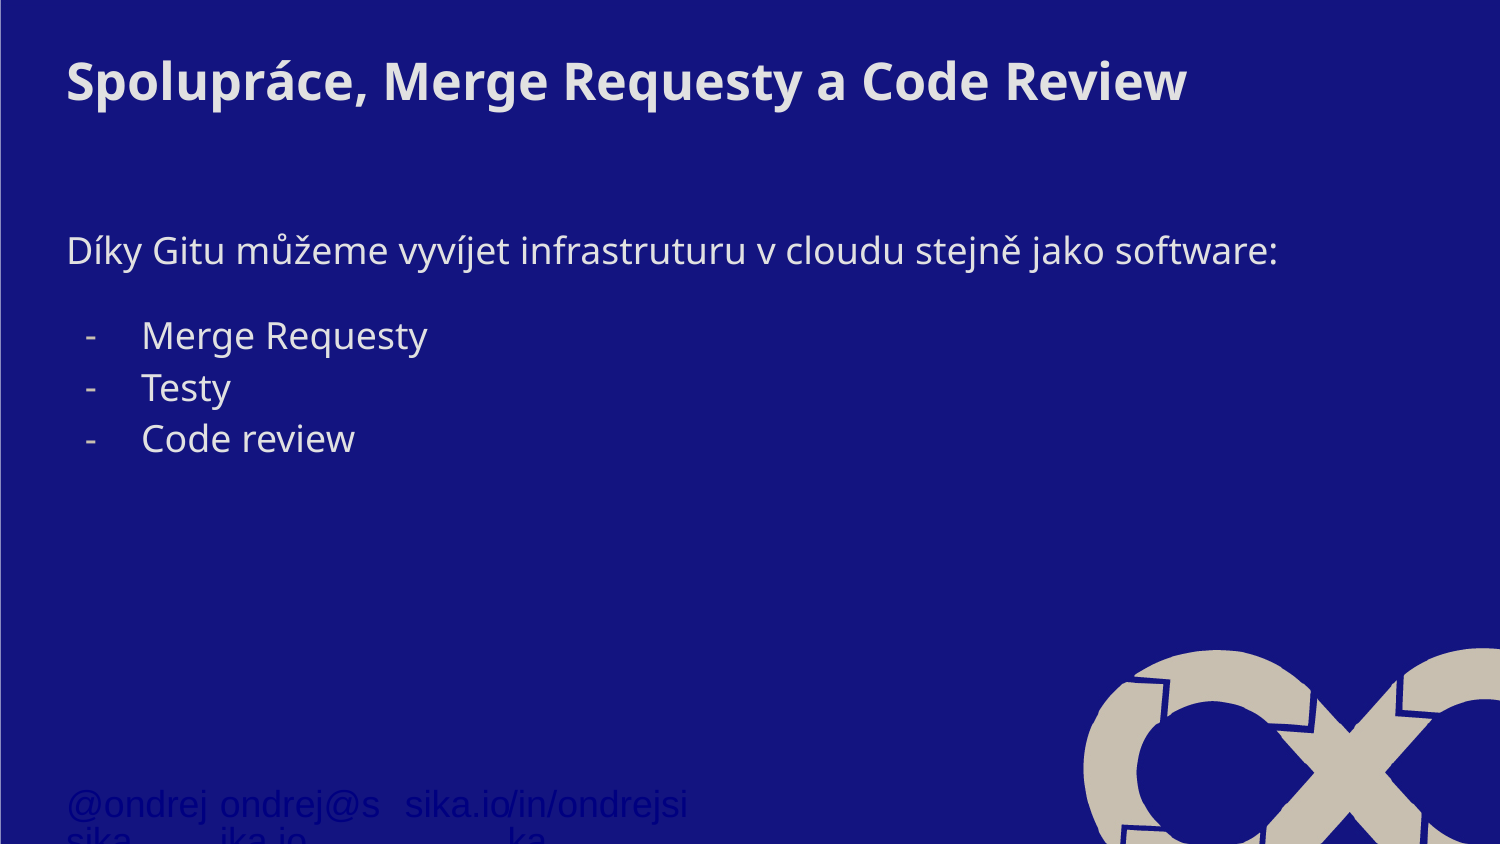

# Spolupráce, Merge Requesty a Code Review
Díky Gitu můžeme vyvíjet infrastruturu v cloudu stejně jako software:
Merge Requesty
Testy
Code review